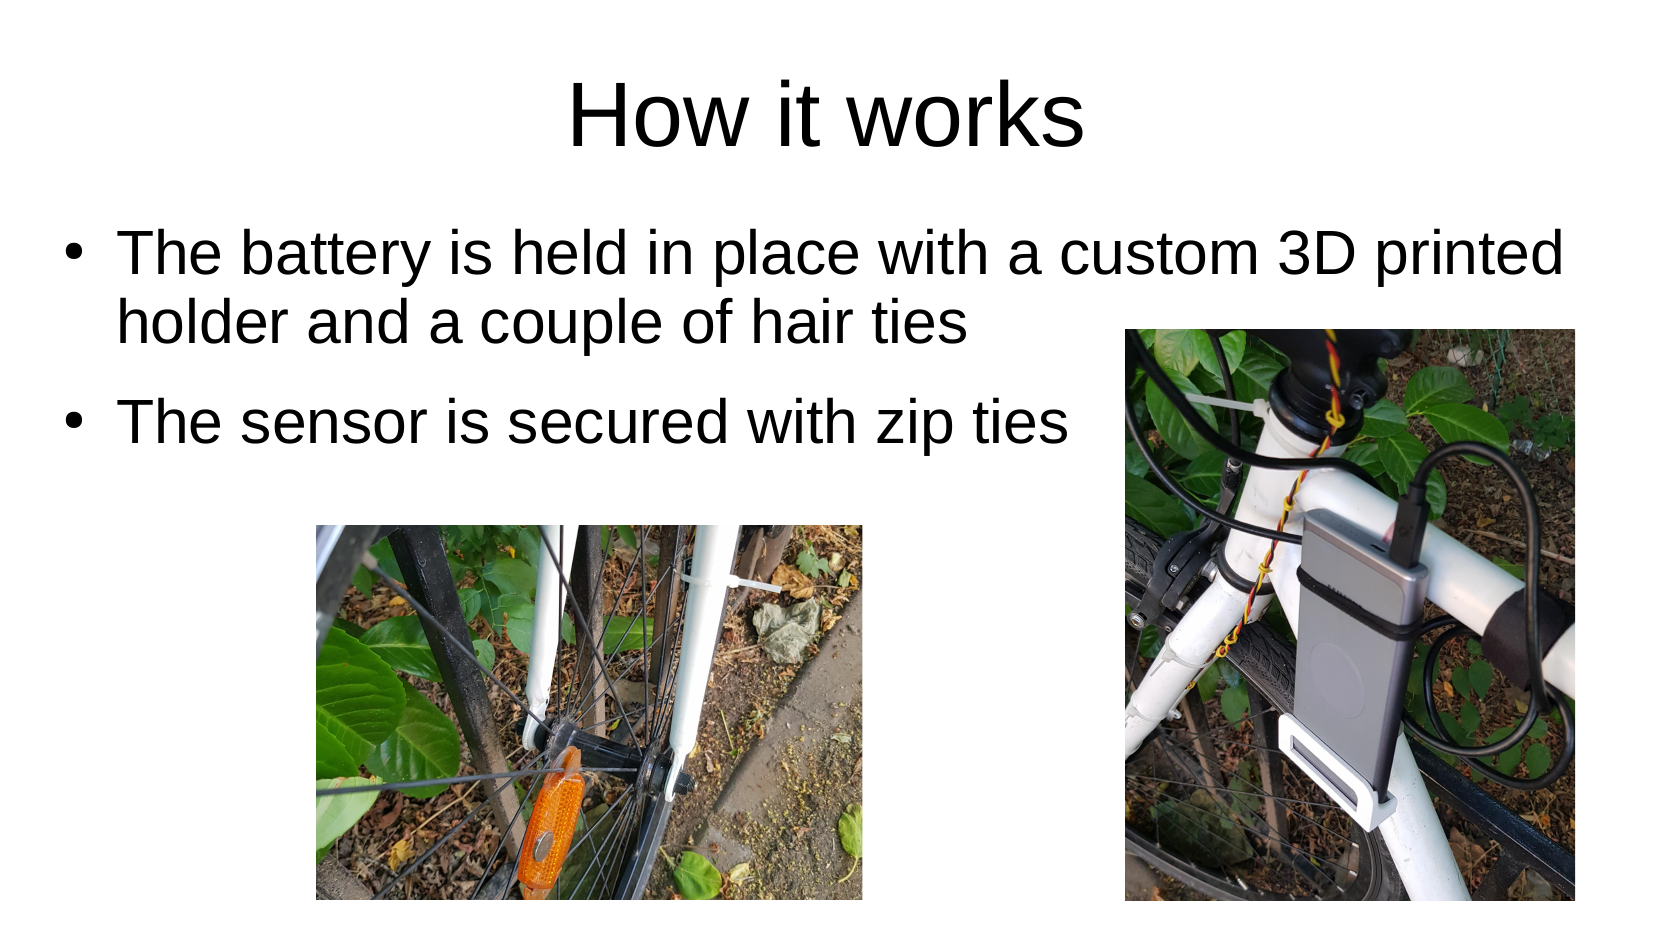

# How it works
The battery is held in place with a custom 3D printed holder and a couple of hair ties
The sensor is secured with zip ties